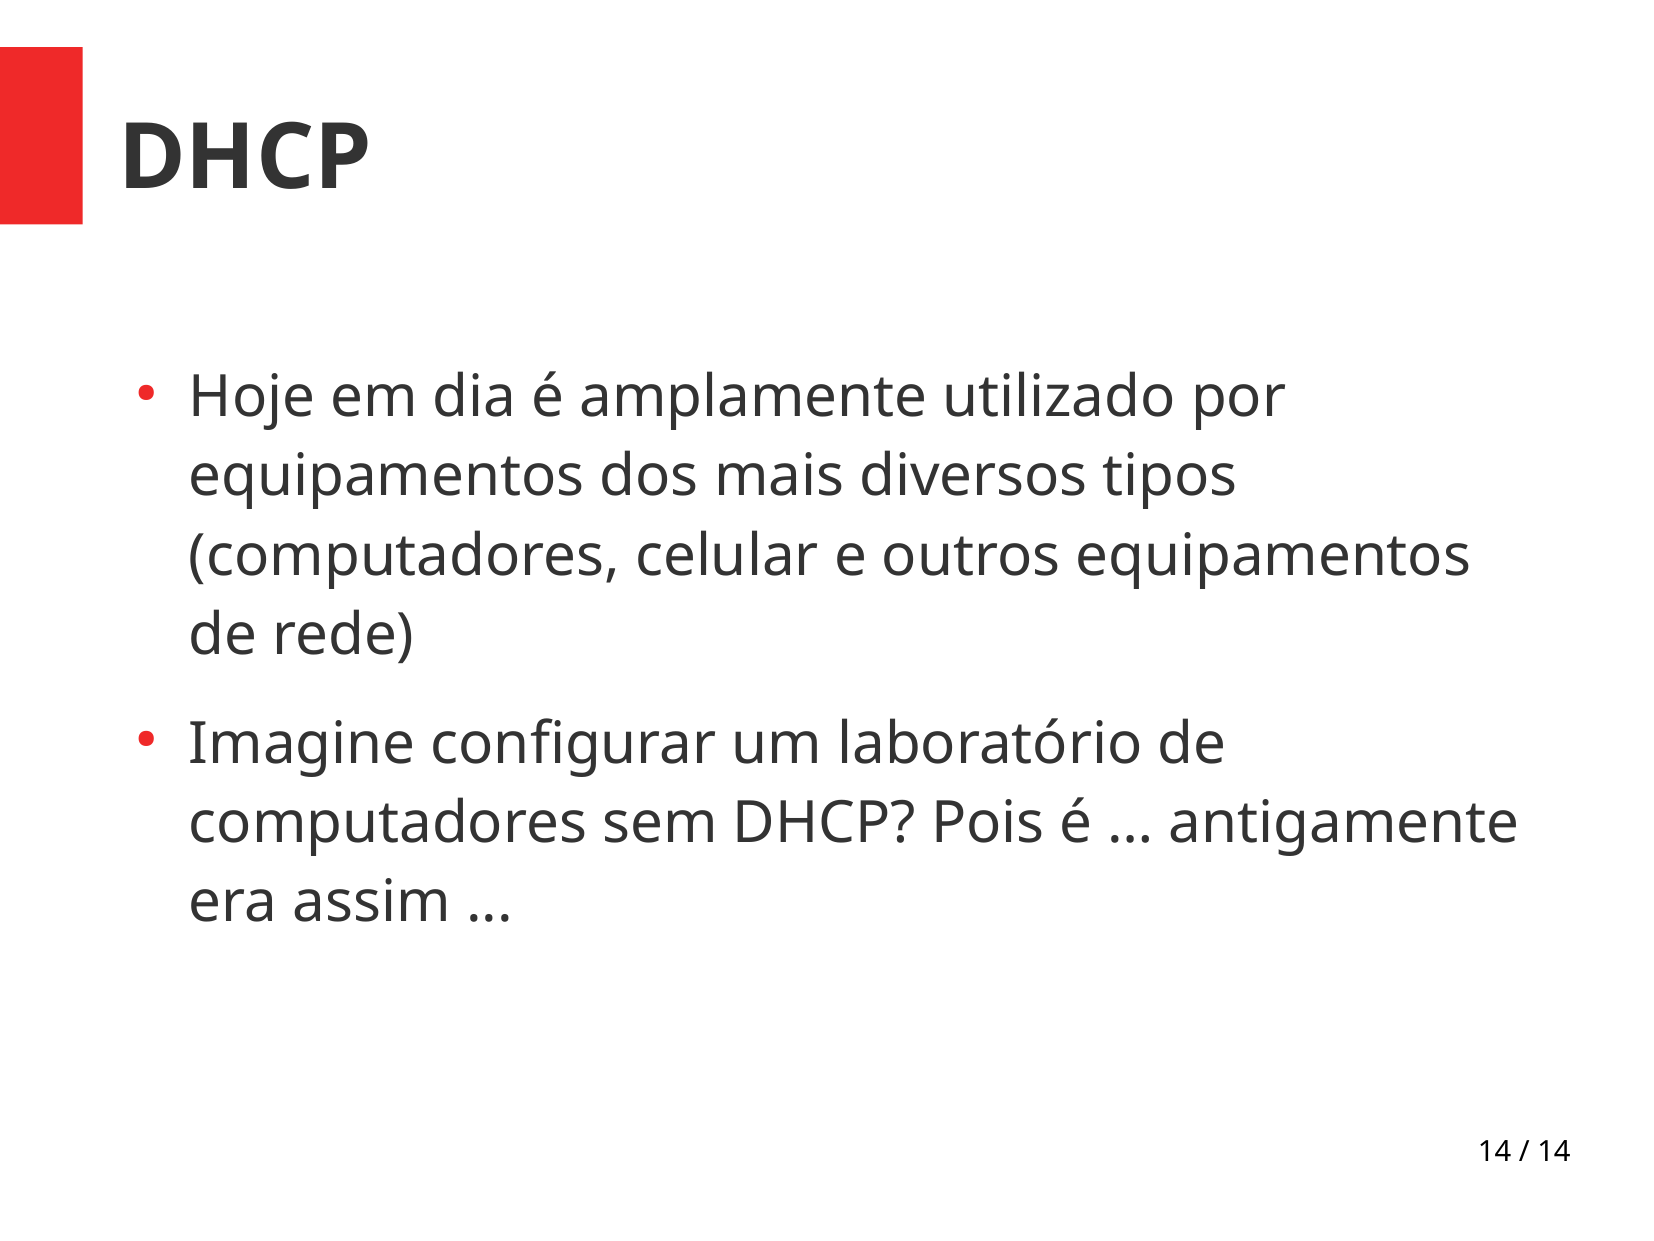

# DHCP
Hoje em dia é amplamente utilizado por equipamentos dos mais diversos tipos (computadores, celular e outros equipamentos de rede)
Imagine configurar um laboratório de computadores sem DHCP? Pois é … antigamente era assim ...
14